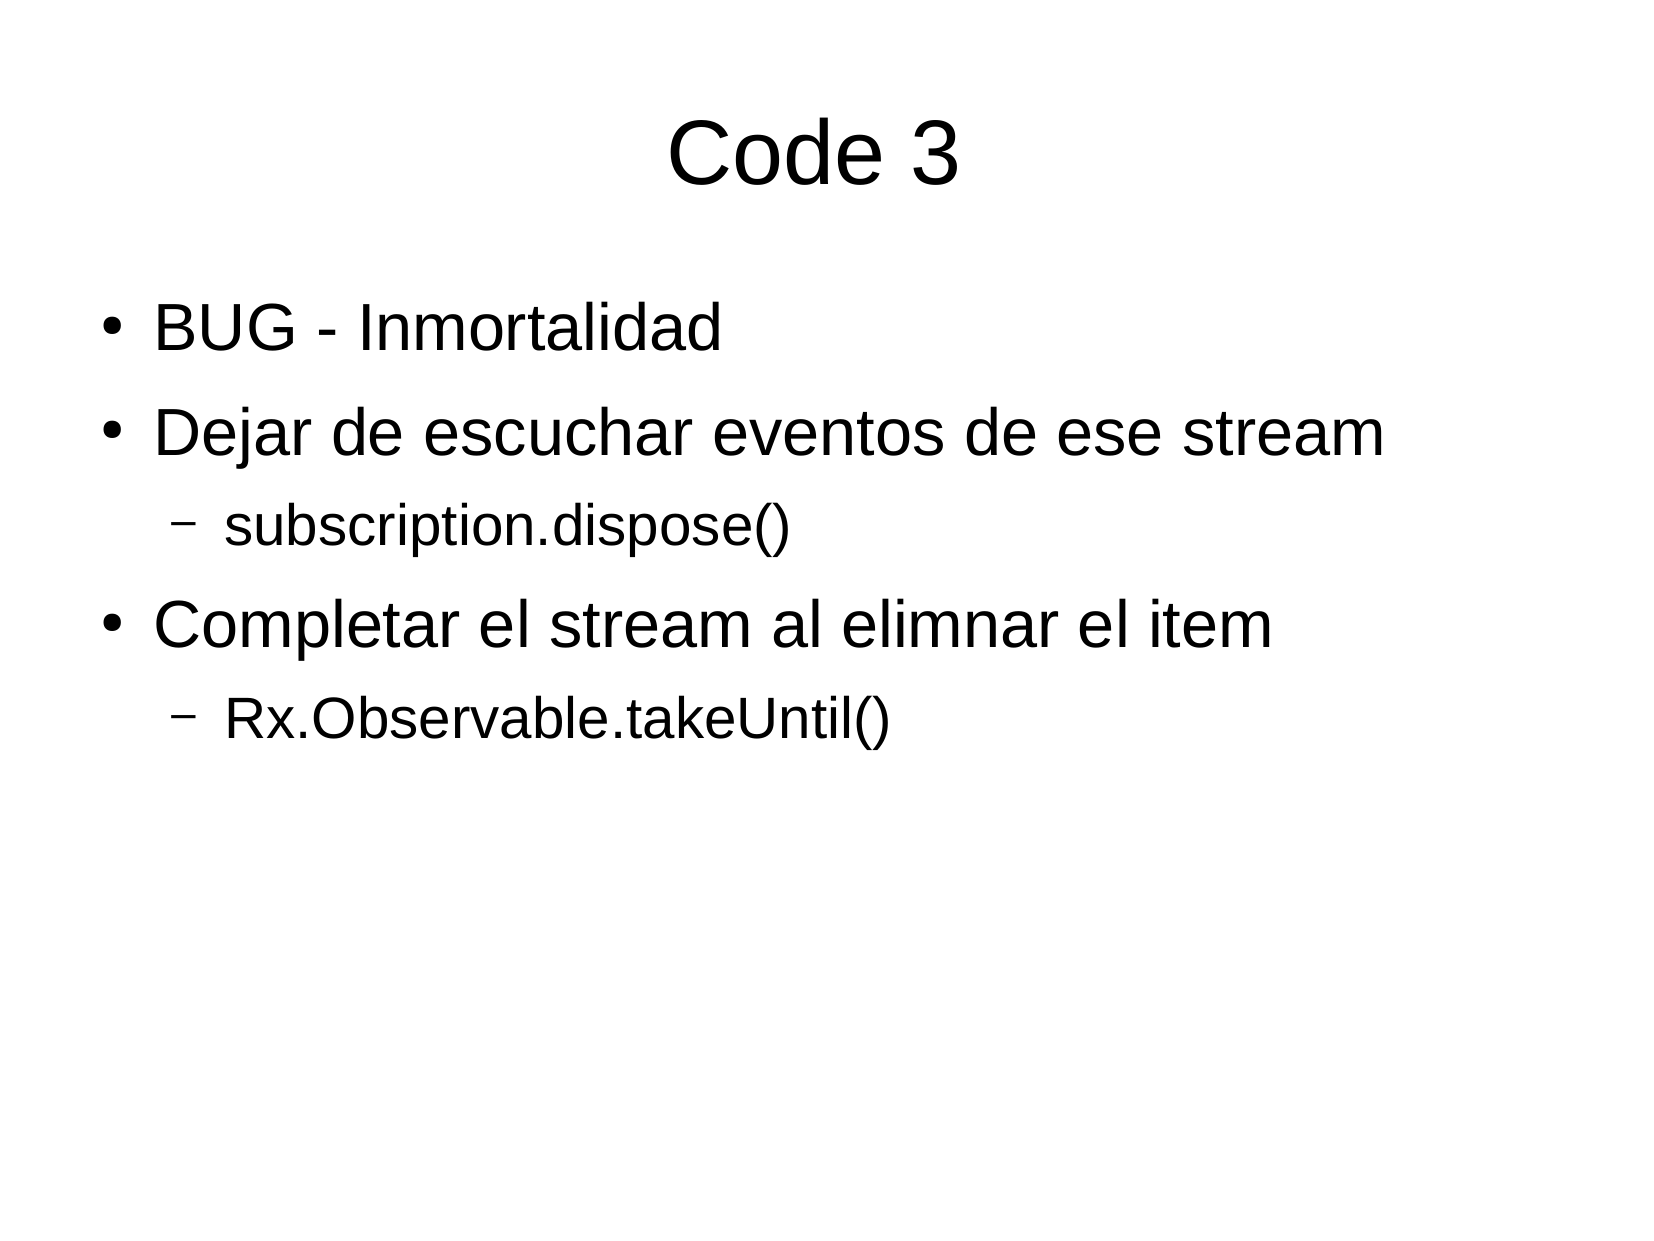

# Code 3
BUG - Inmortalidad
Dejar de escuchar eventos de ese stream
subscription.dispose()
Completar el stream al elimnar el item
Rx.Observable.takeUntil()